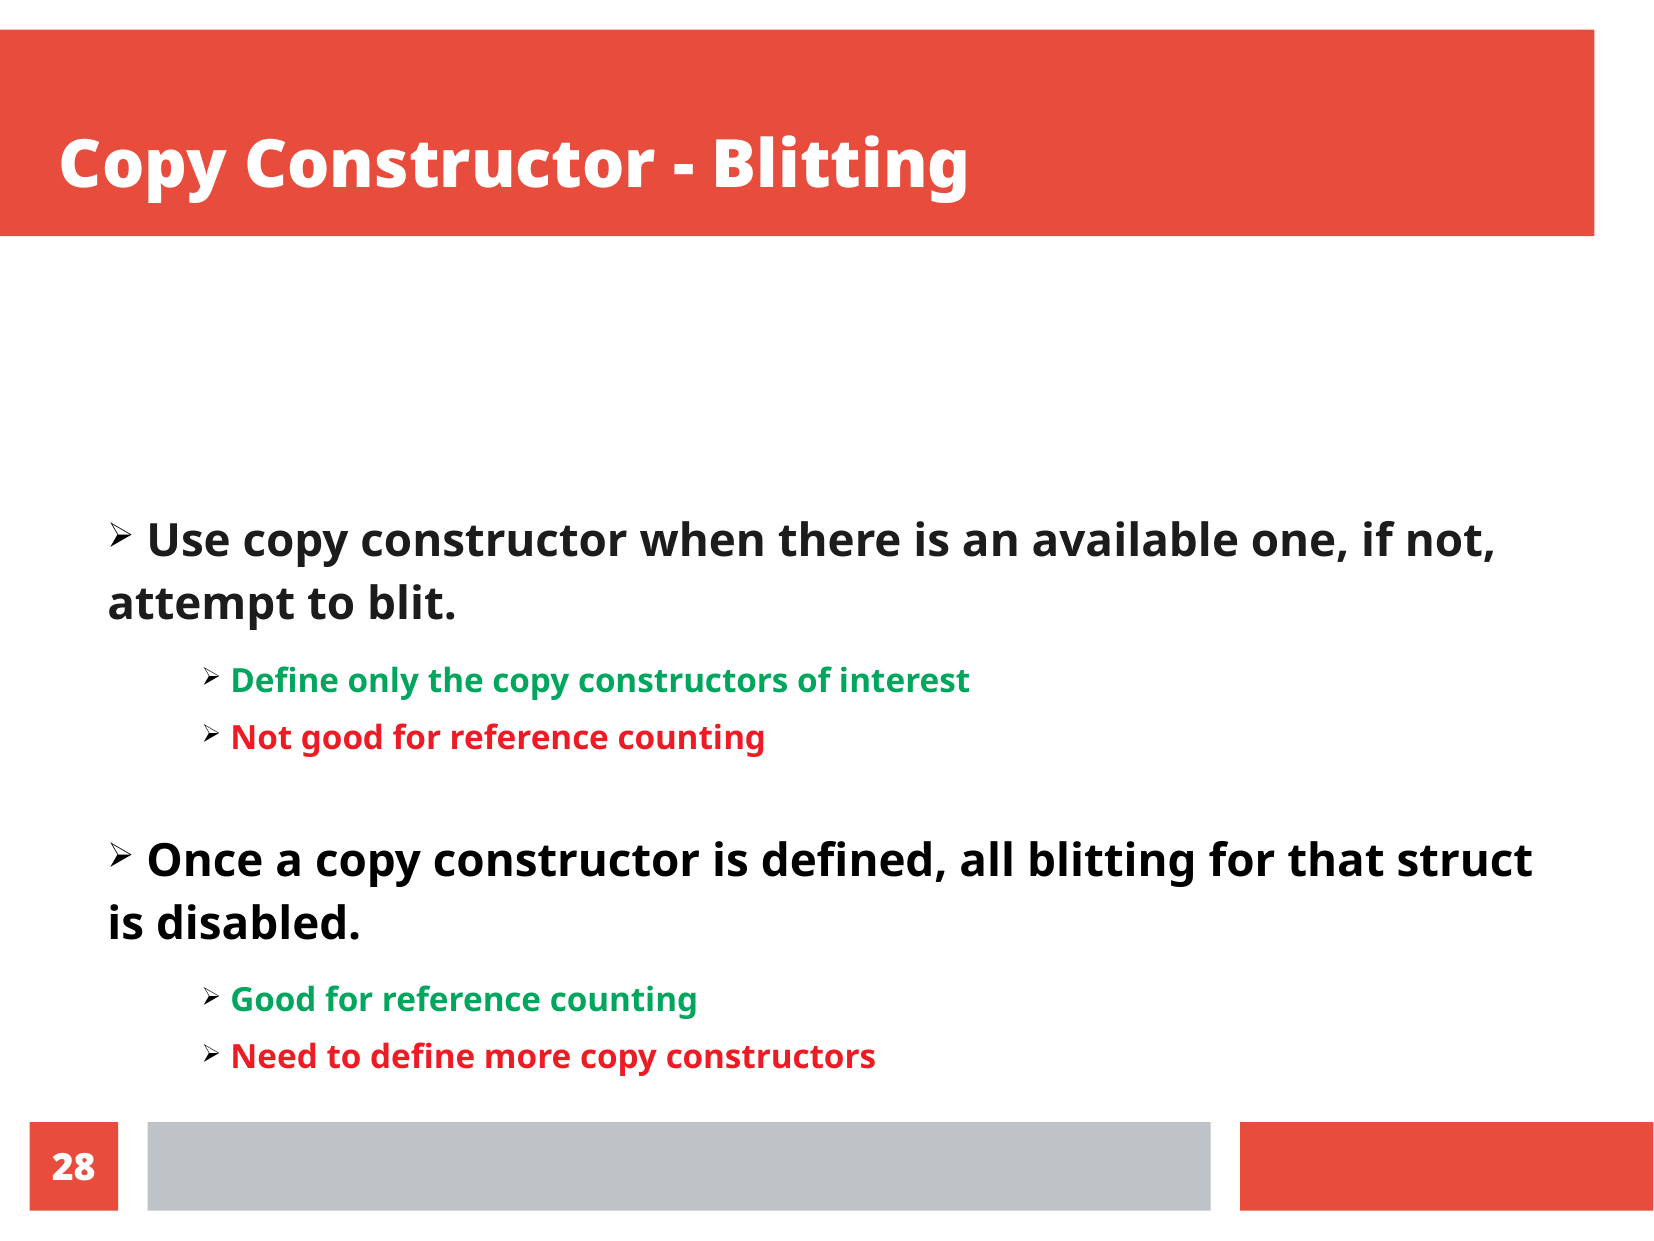

# Copy Constructor - Blitting
 Use copy constructor when there is an available one, if not, attempt to blit.
 Define only the copy constructors of interest
 Not good for reference counting
 Once a copy constructor is defined, all blitting for that struct is disabled.
 Good for reference counting
 Need to define more copy constructors
28